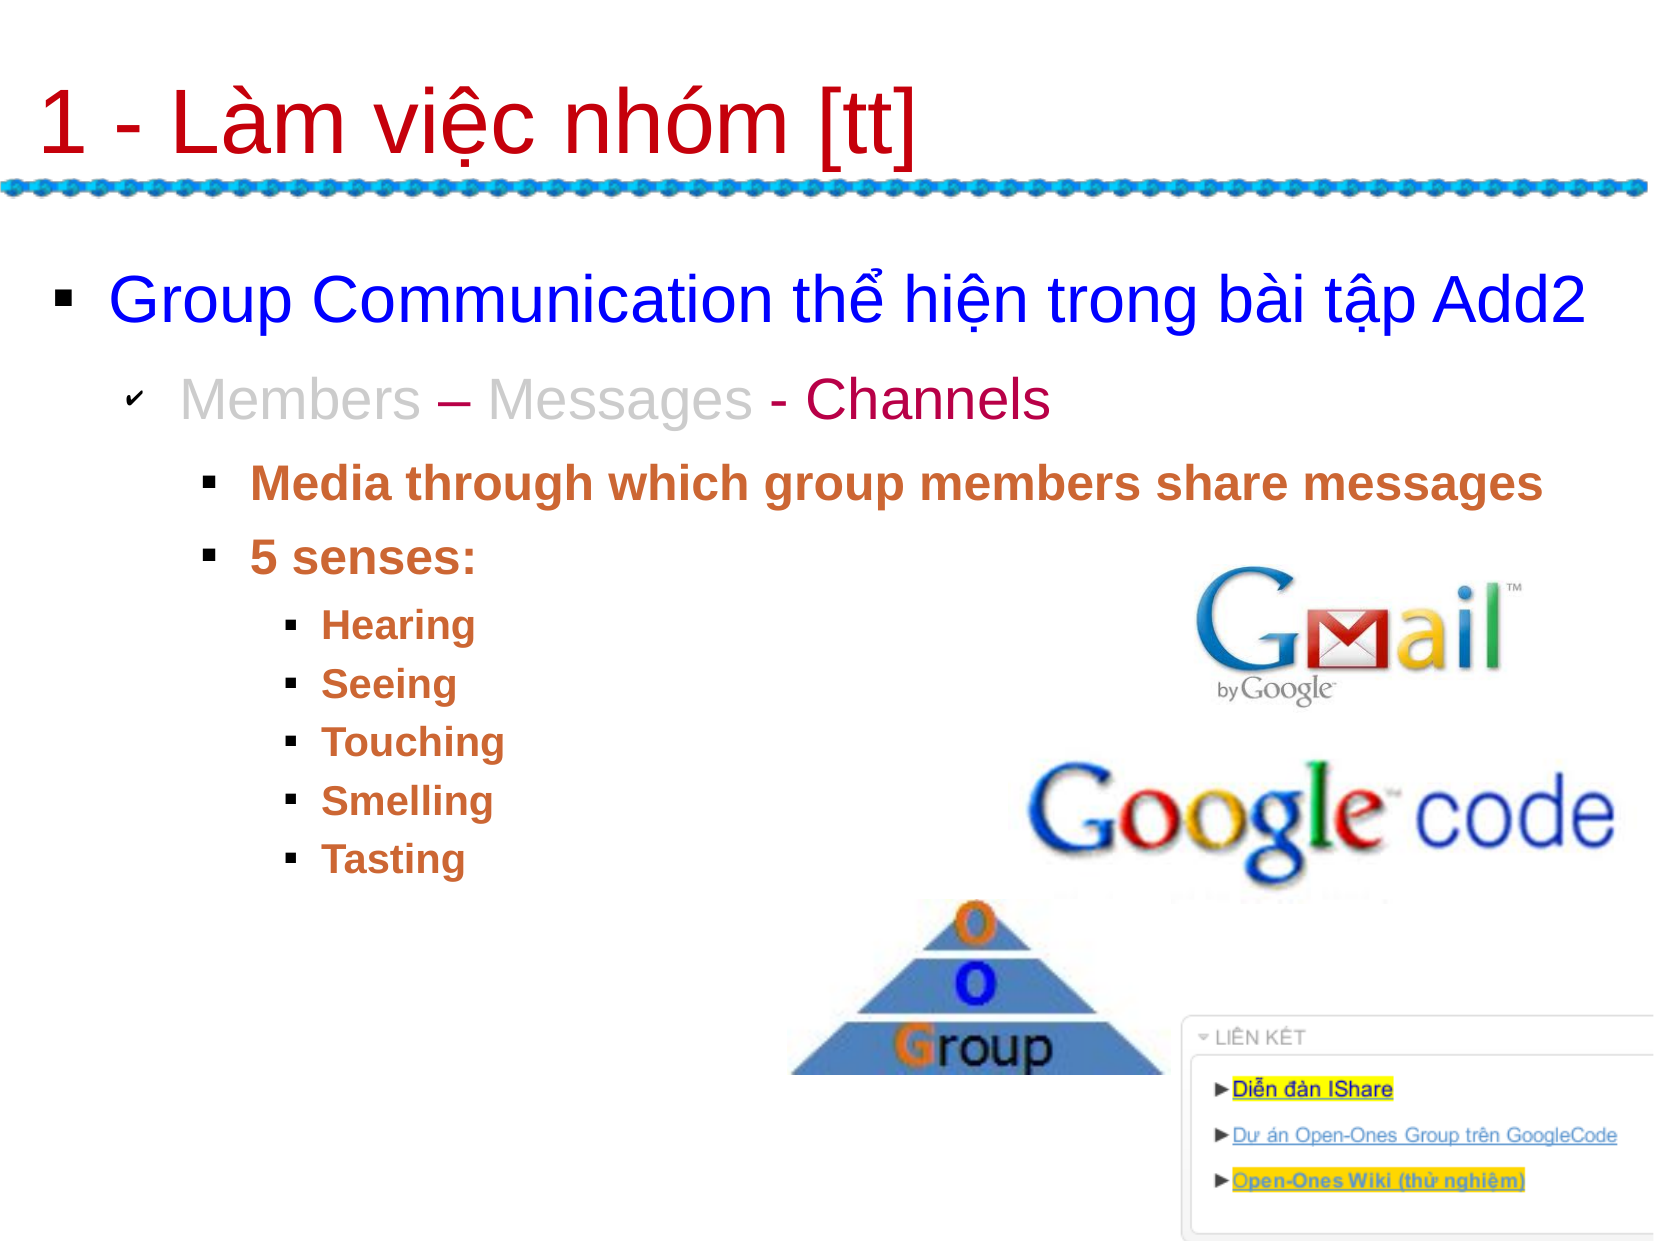

# 1 - Làm việc nhóm [tt]
Group Communication thể hiện trong bài tập Add2
Members – Messages - Channels
Media through which group members share messages
5 senses:
Hearing
Seeing
Touching
Smelling
Tasting